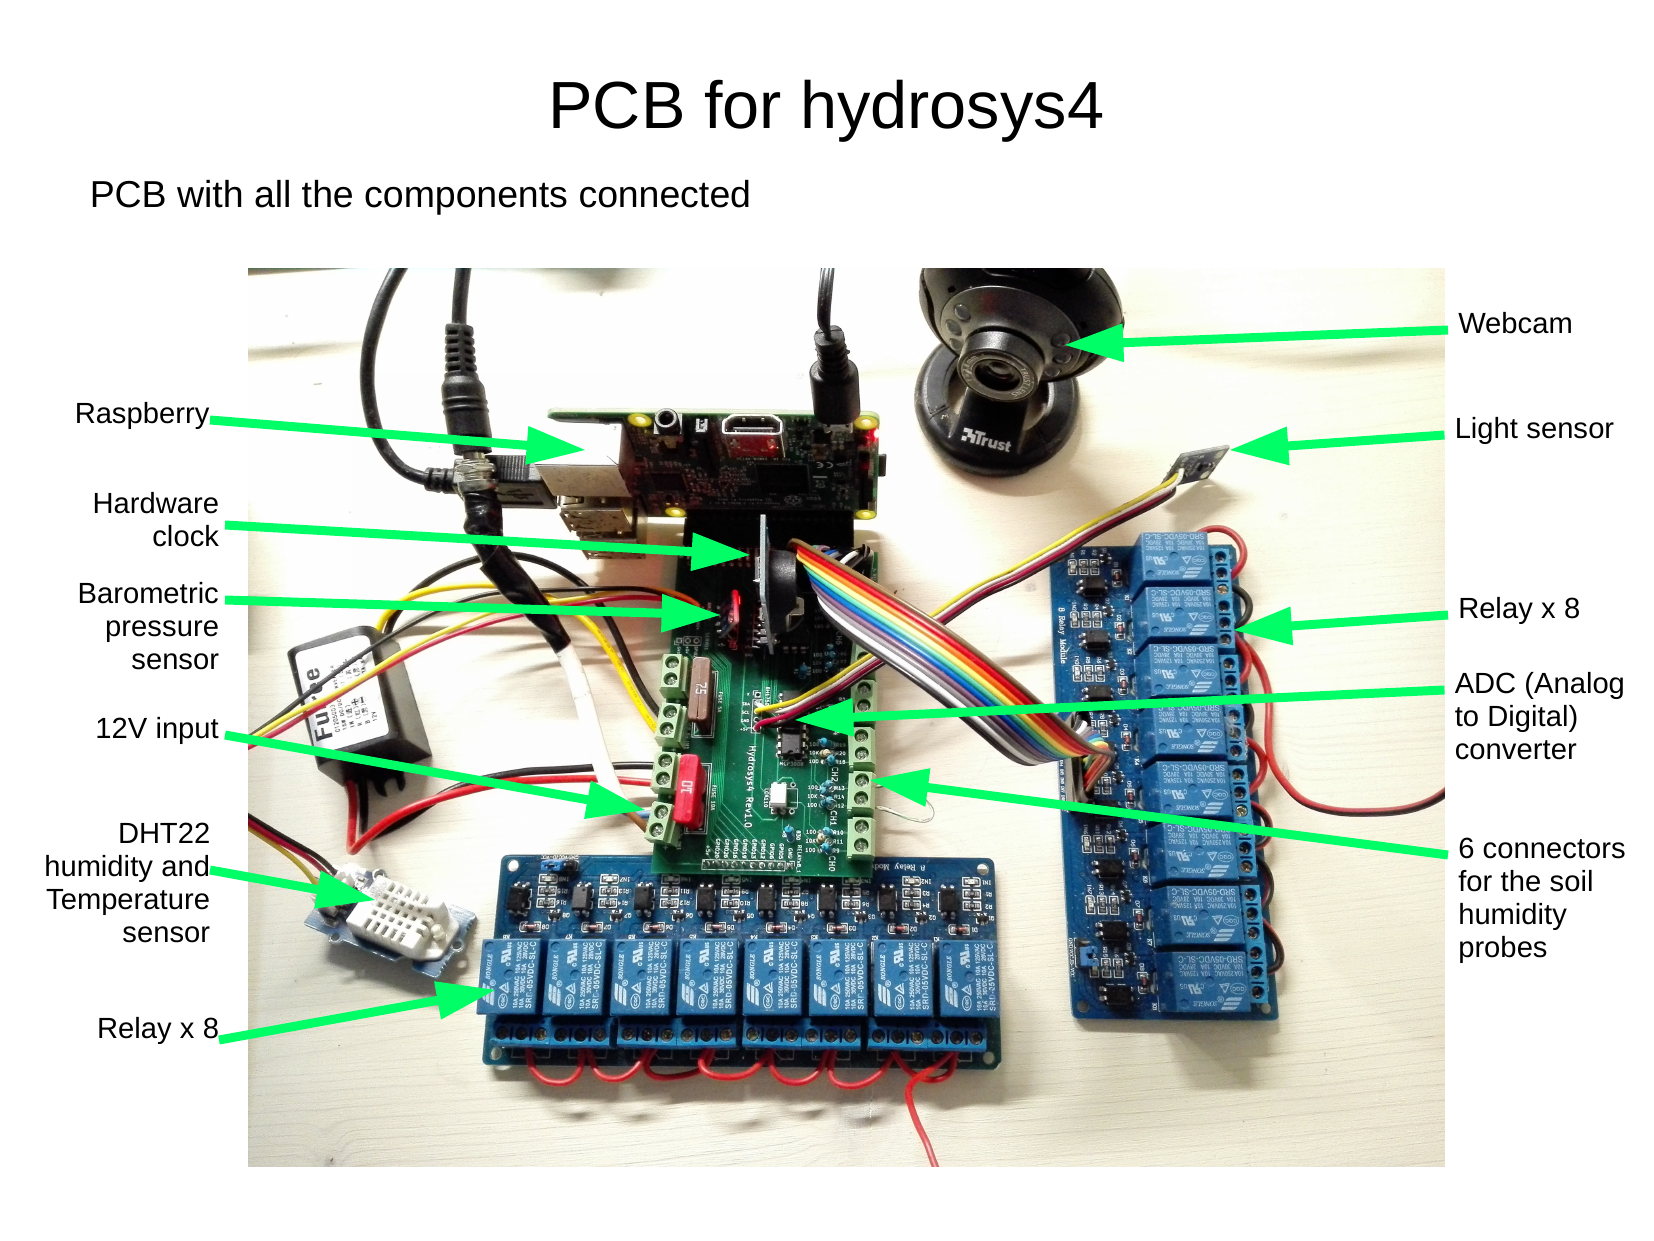

# PCB for hydrosys4
PCB with all the components connected
Webcam
Raspberry
Light sensor
Hardware clock
Barometric pressure sensor
Relay x 8
ADC (Analog to Digital) converter
12V input
DHT22 humidity and Temperature sensor
6 connectors for the soil humidity probes
Relay x 8